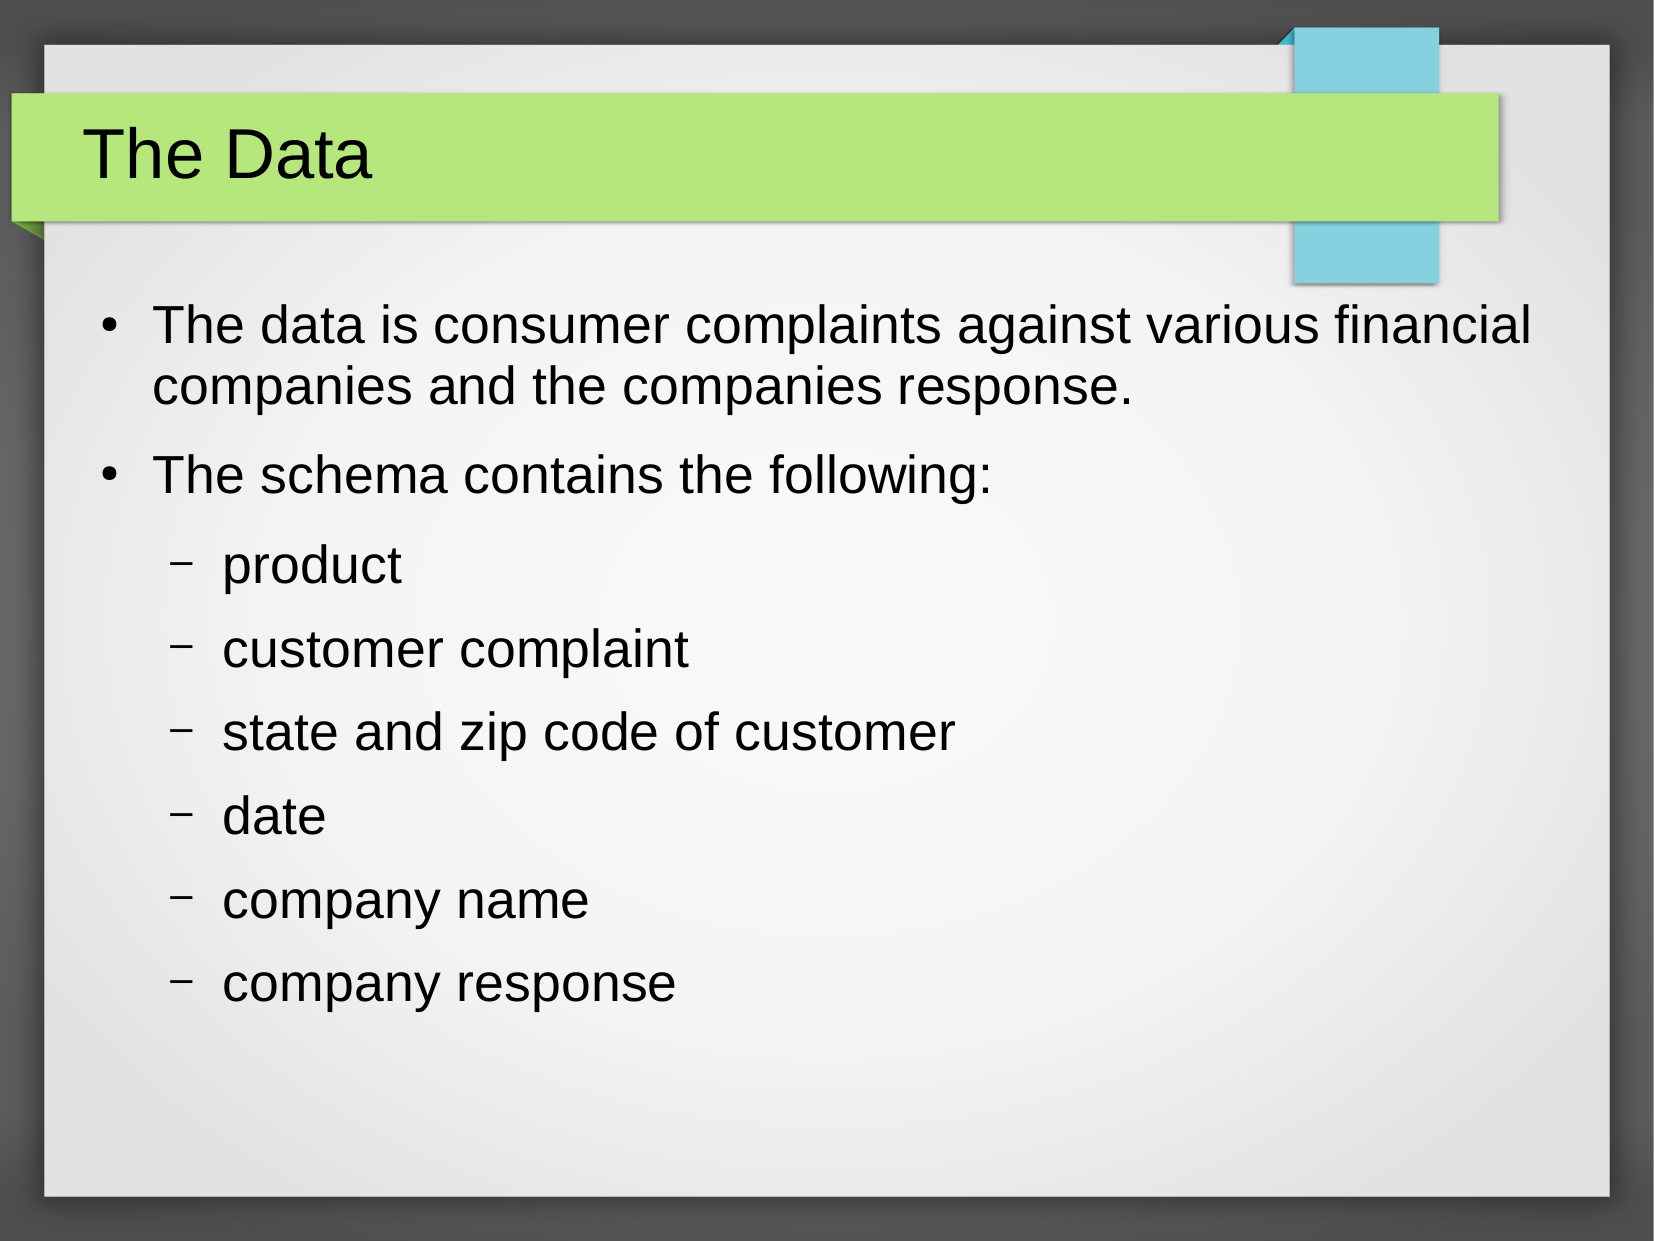

# The Data
The data is consumer complaints against various financial companies and the companies response.
The schema contains the following:
product
customer complaint
state and zip code of customer
date
company name
company response